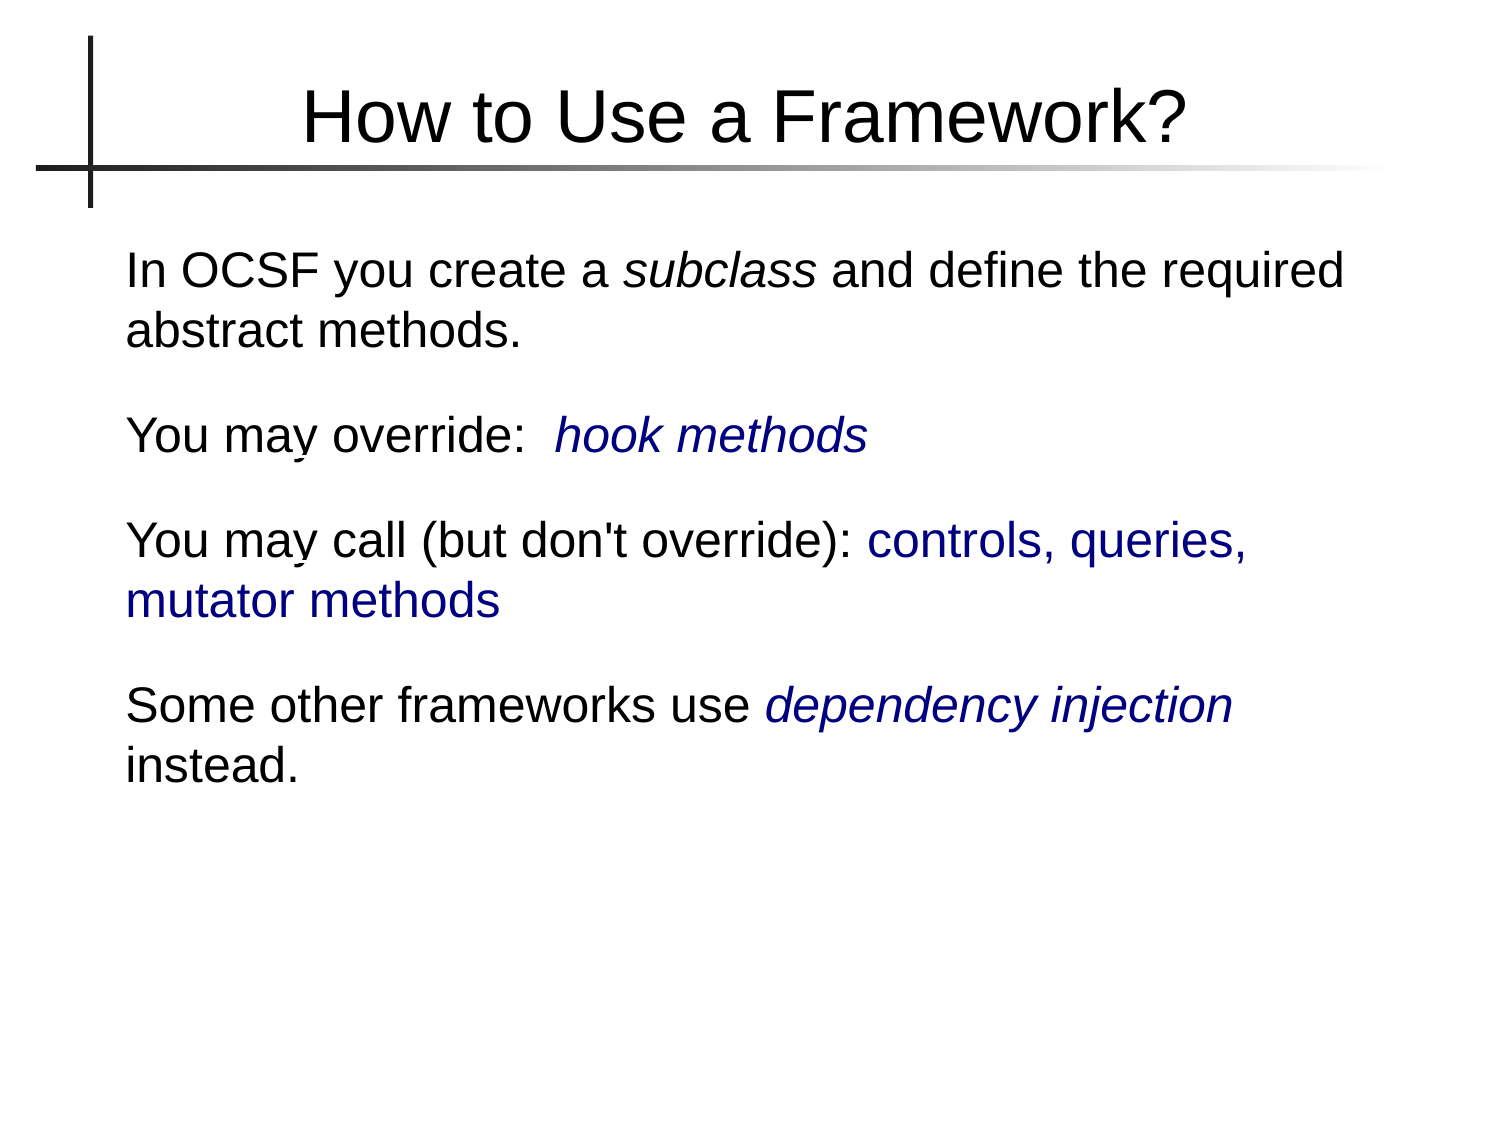

How to Use a Framework?
In OCSF you create a subclass and define the required abstract methods.
You may override: hook methods
You may call (but don't override): controls, queries, mutator methods
Some other frameworks use dependency injection instead.